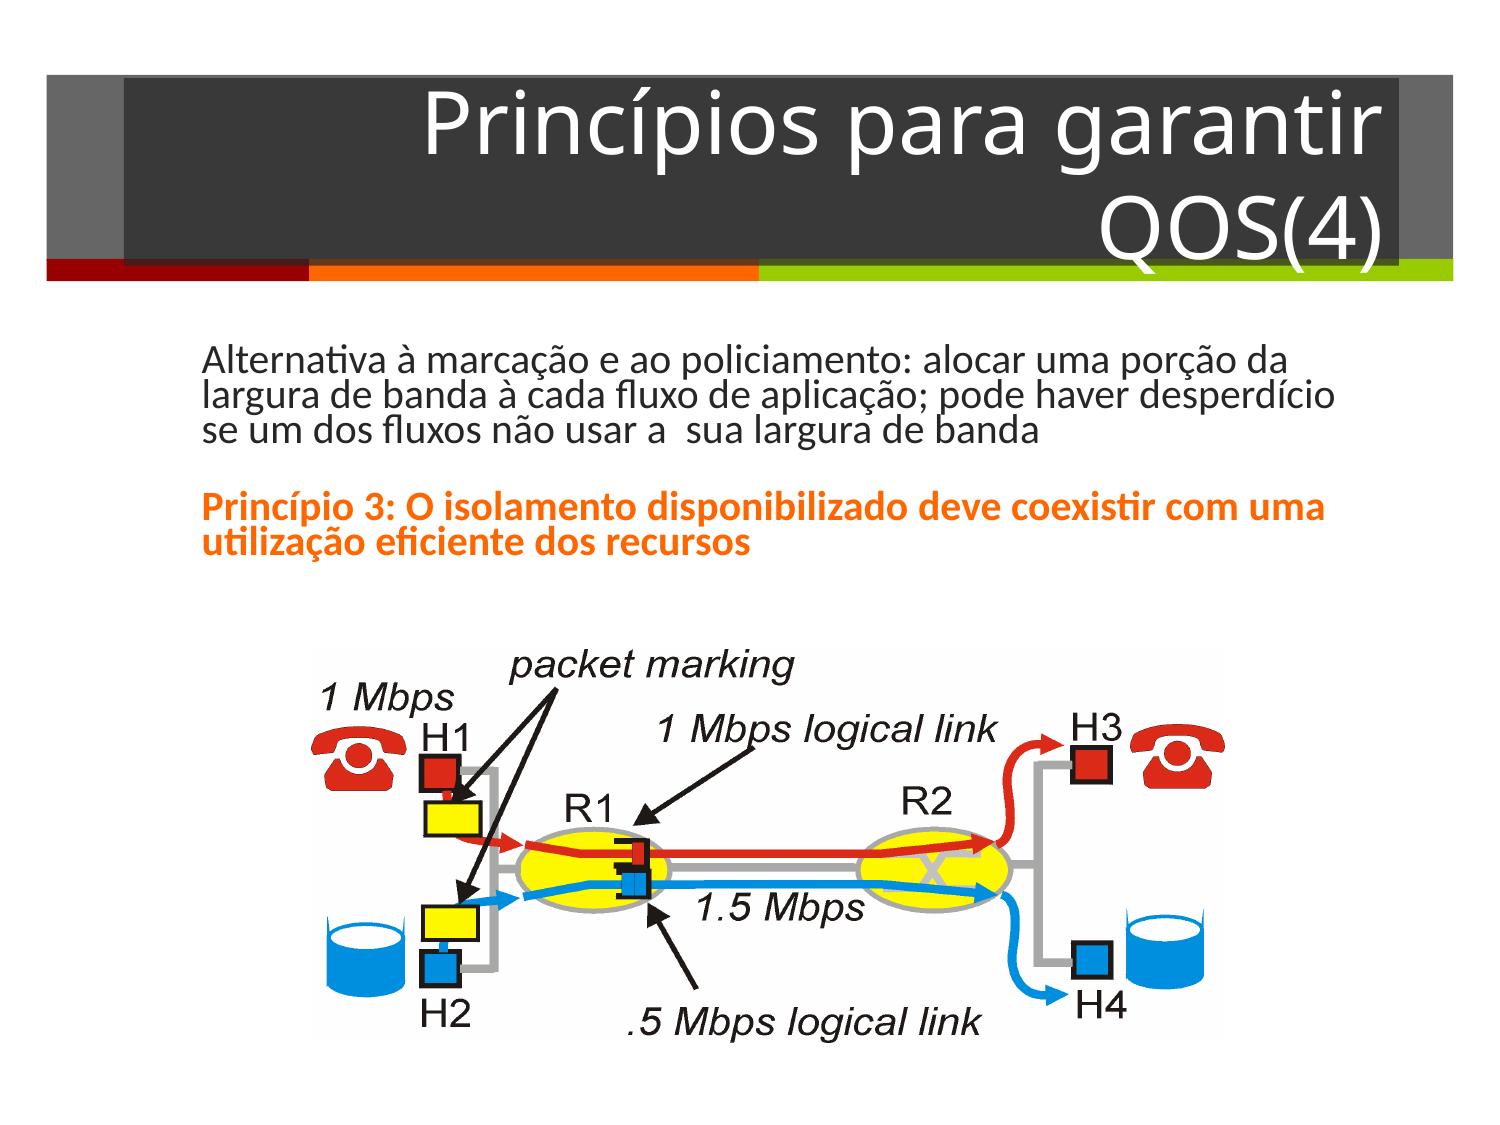

# Princípios para garantir QOS(4)
Alternativa à marcação e ao policiamento: alocar uma porção da largura de banda à cada fluxo de aplicação; pode haver desperdício se um dos fluxos não usar a sua largura de banda
Princípio 3: O isolamento disponibilizado deve coexistir com uma utilização eficiente dos recursos